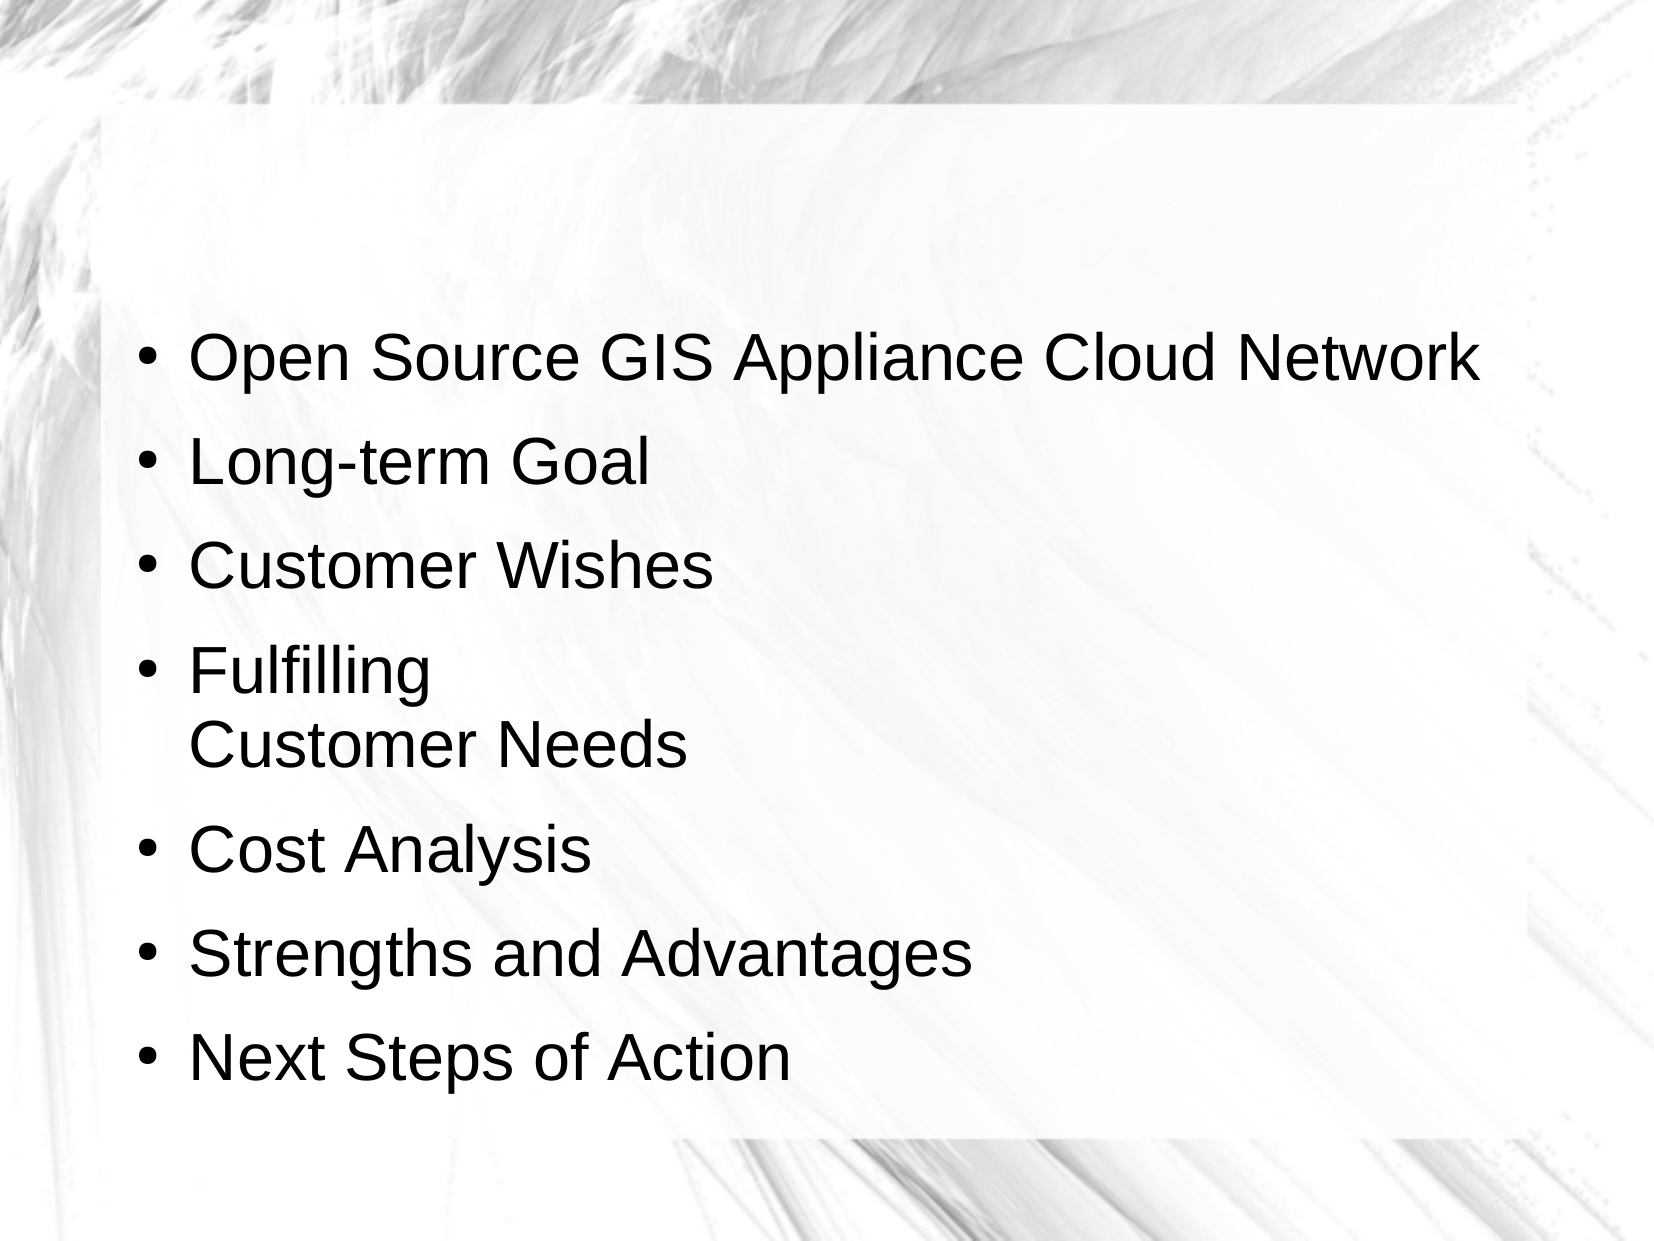

#
Open Source GIS Appliance Cloud Network
Long-term Goal
Customer Wishes
Fulfilling
Customer Needs
Cost Analysis
Strengths and Advantages
Next Steps of Action